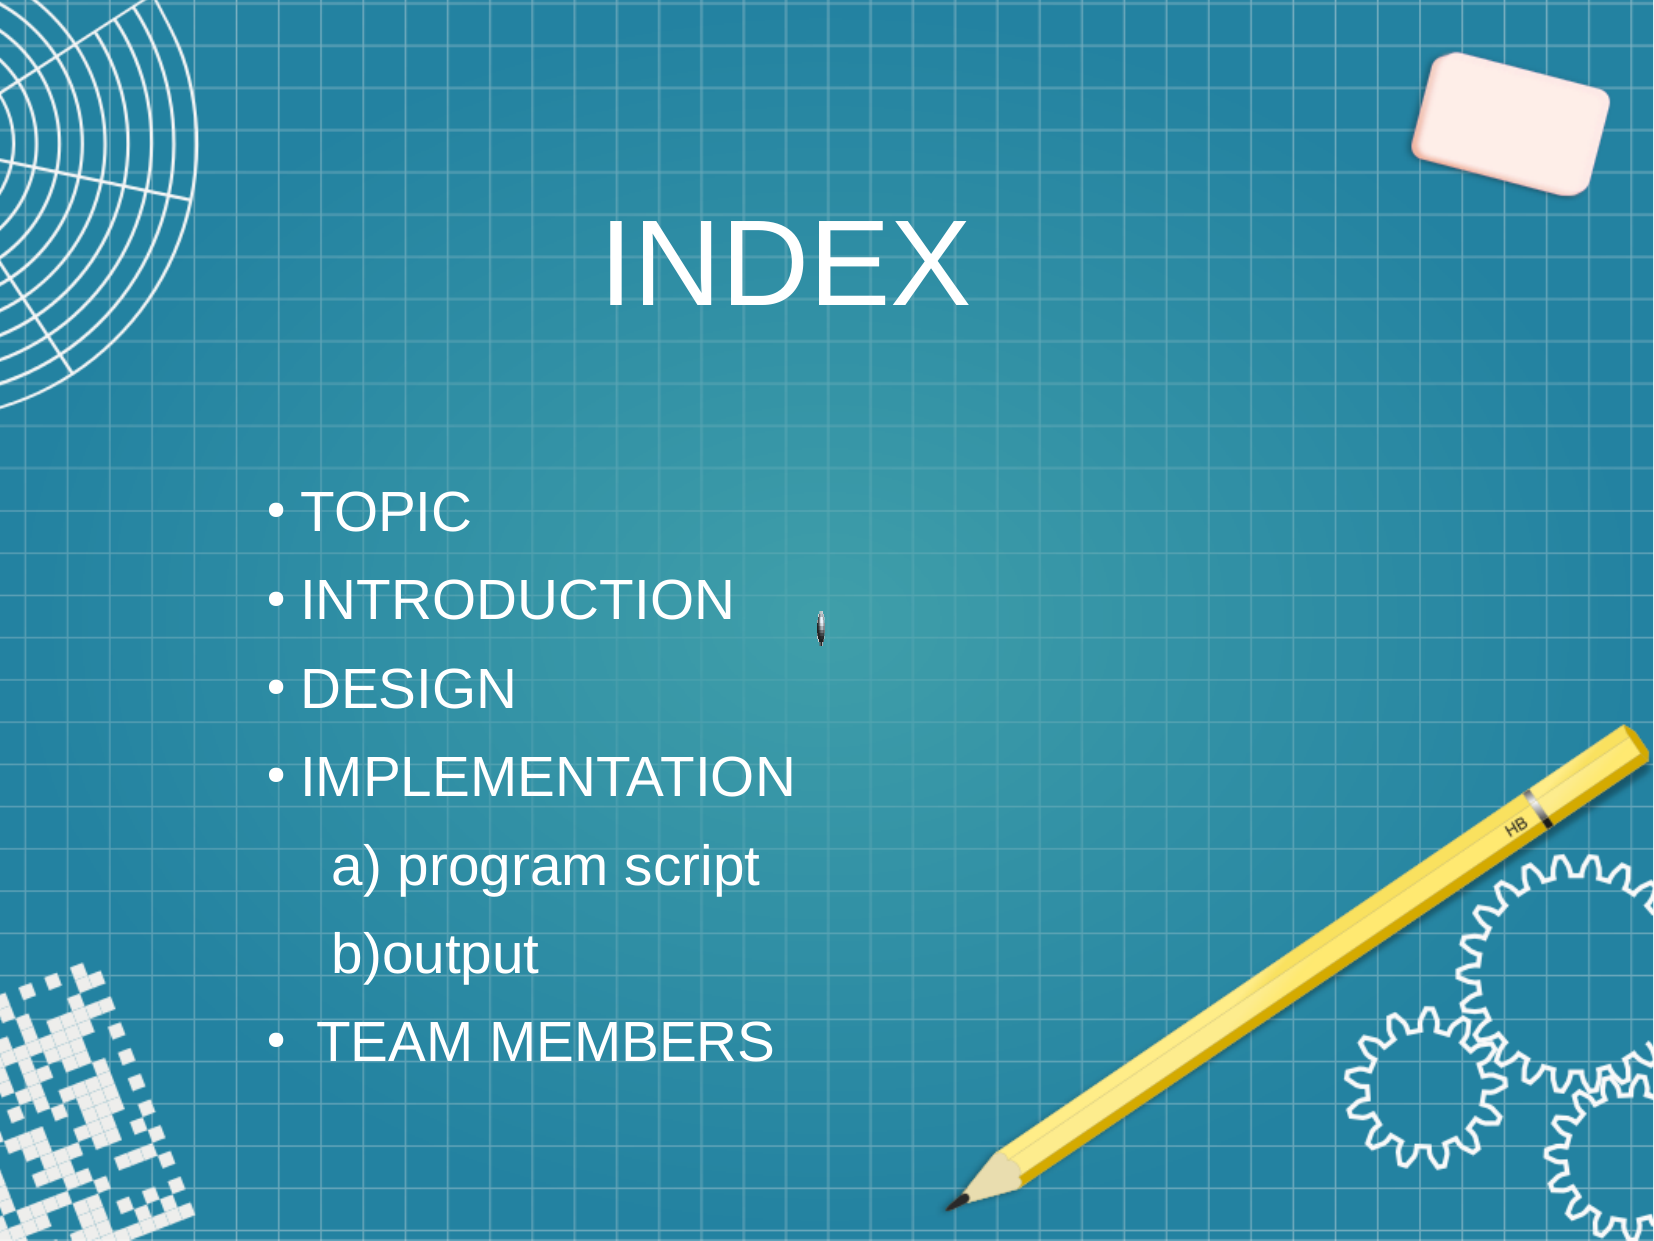

# INDEX
TOPIC
INTRODUCTION
DESIGN
IMPLEMENTATION
 a) program script
 b)output
 TEAM MEMBERS